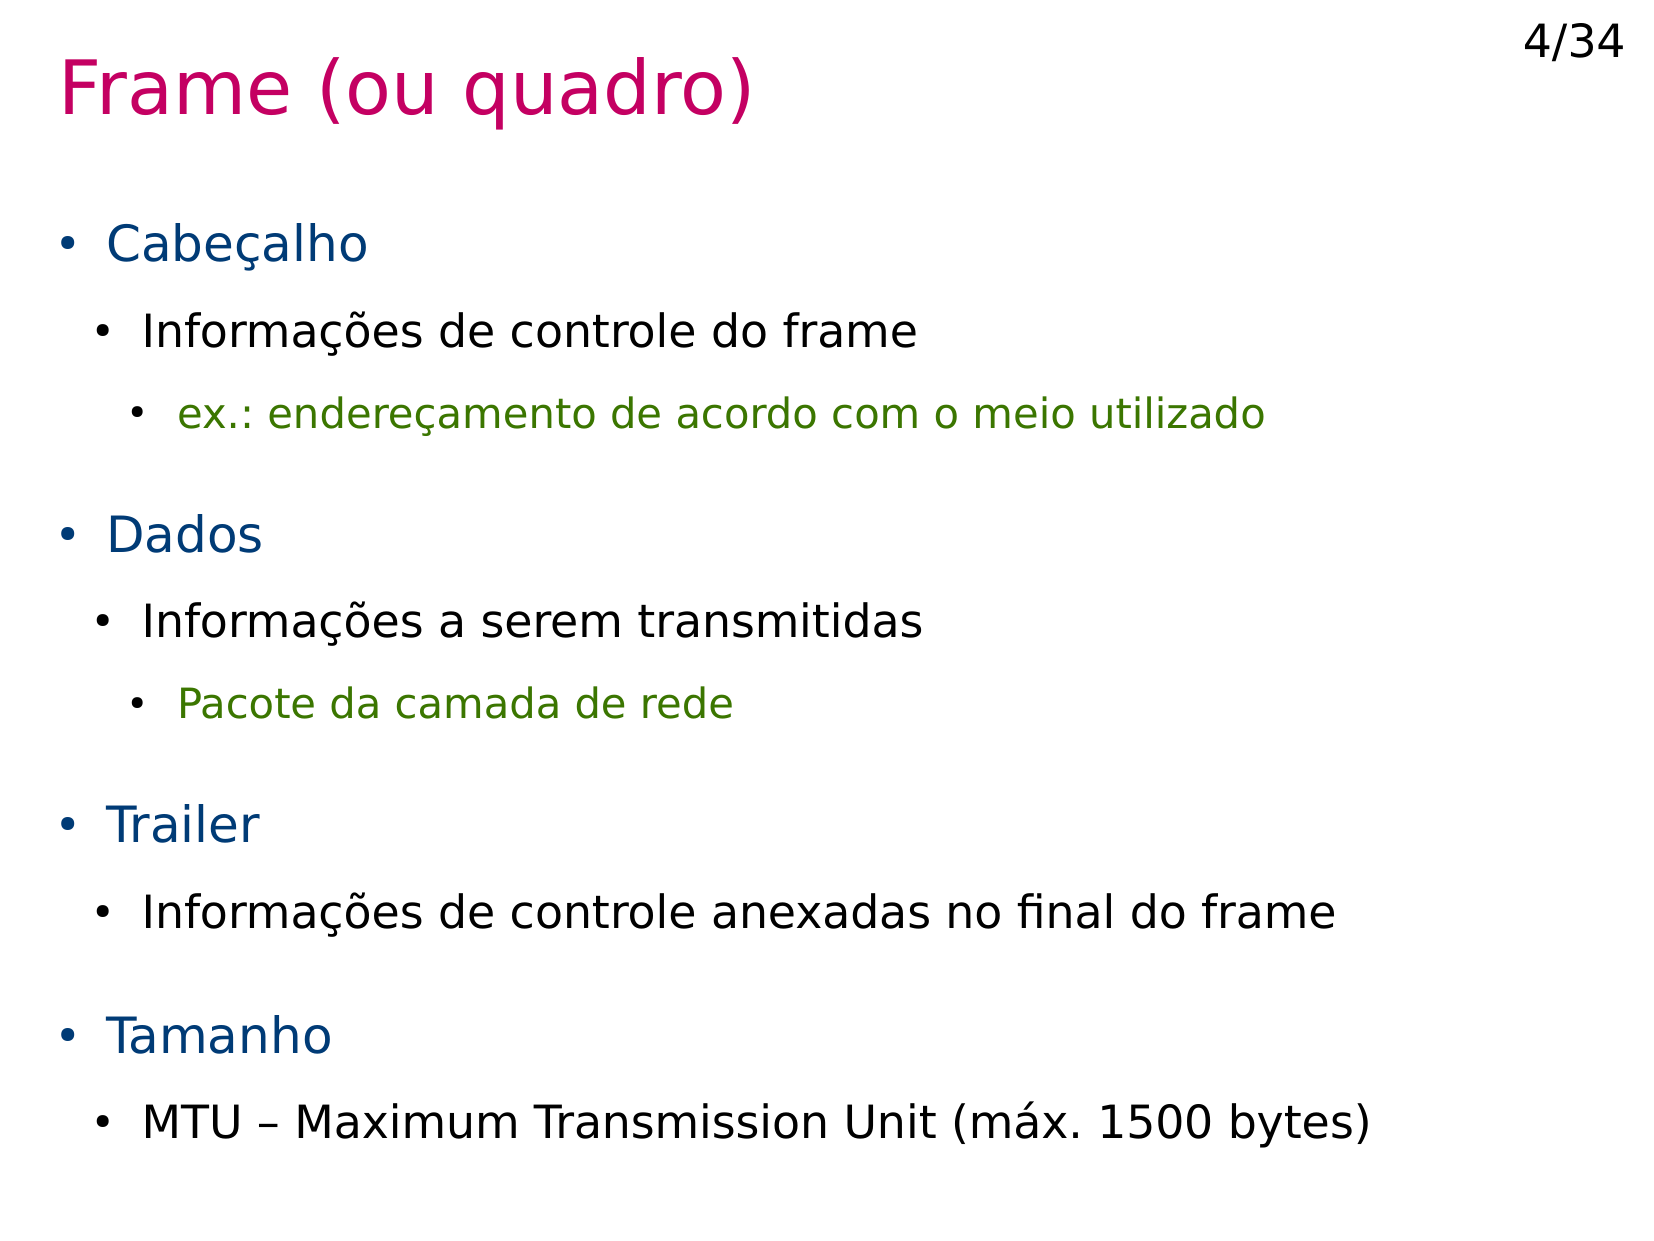

4
# Frame (ou quadro)
Cabeçalho
Informações de controle do frame
ex.: endereçamento de acordo com o meio utilizado
Dados
Informações a serem transmitidas
Pacote da camada de rede
Trailer
Informações de controle anexadas no final do frame
Tamanho
MTU – Maximum Transmission Unit (máx. 1500 bytes)